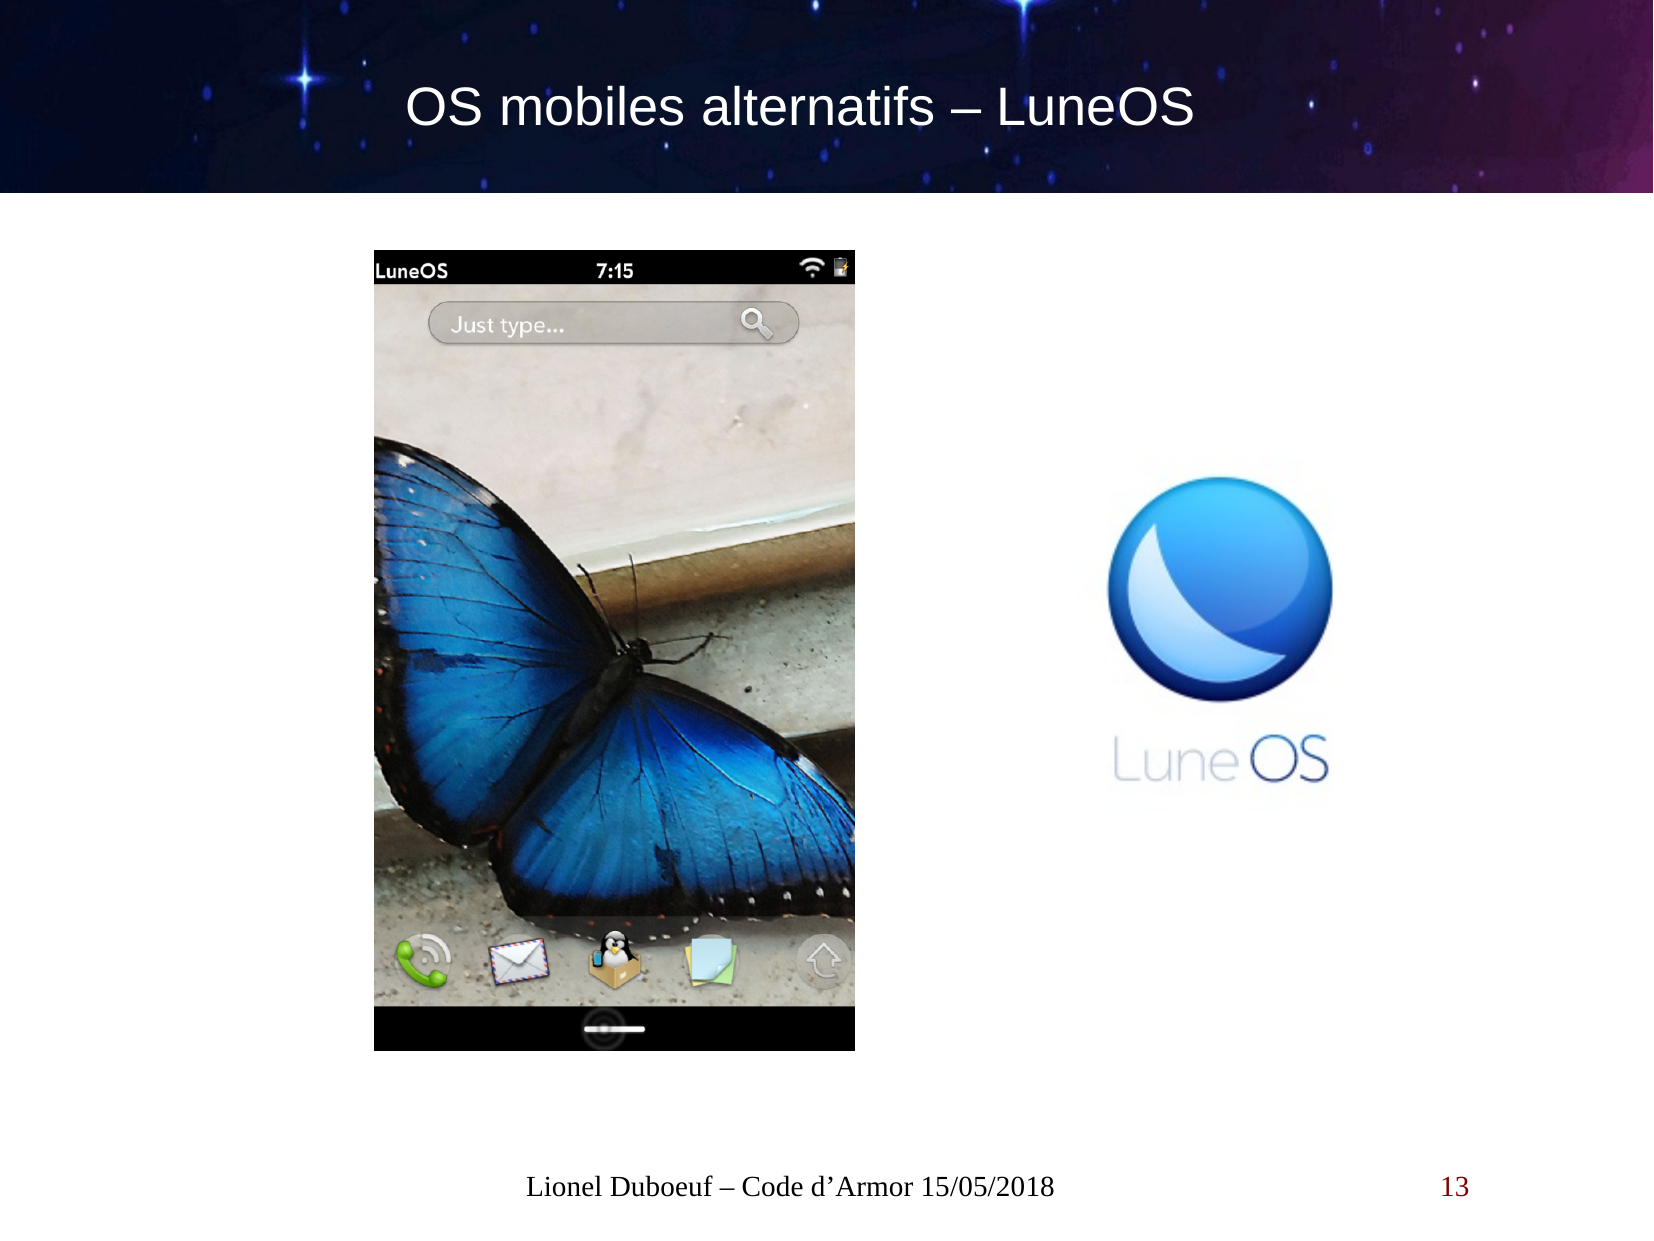

# OS mobiles alternatifs – LuneOS
13